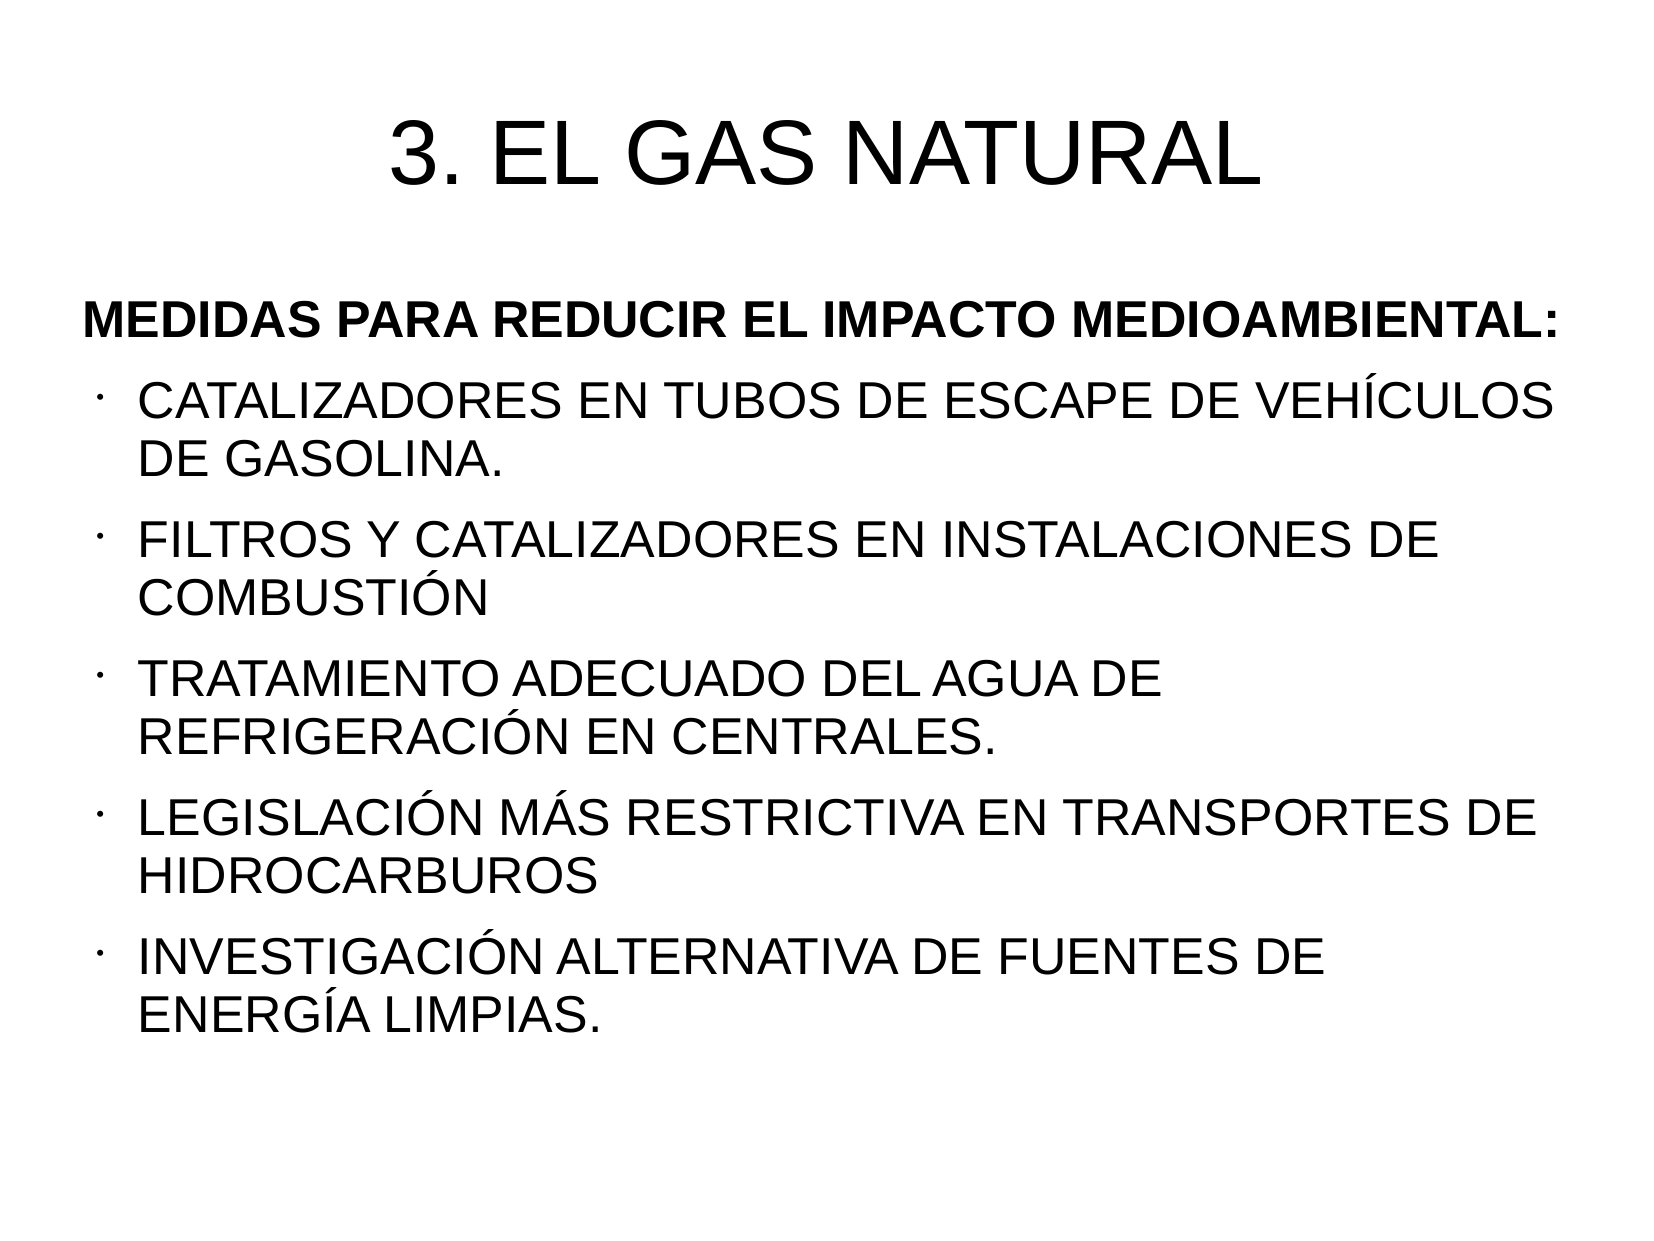

# 3. EL GAS NATURAL
MEDIDAS PARA REDUCIR EL IMPACTO MEDIOAMBIENTAL:
CATALIZADORES EN TUBOS DE ESCAPE DE VEHÍCULOS DE GASOLINA.
FILTROS Y CATALIZADORES EN INSTALACIONES DE COMBUSTIÓN
TRATAMIENTO ADECUADO DEL AGUA DE REFRIGERACIÓN EN CENTRALES.
LEGISLACIÓN MÁS RESTRICTIVA EN TRANSPORTES DE HIDROCARBUROS
INVESTIGACIÓN ALTERNATIVA DE FUENTES DE ENERGÍA LIMPIAS.